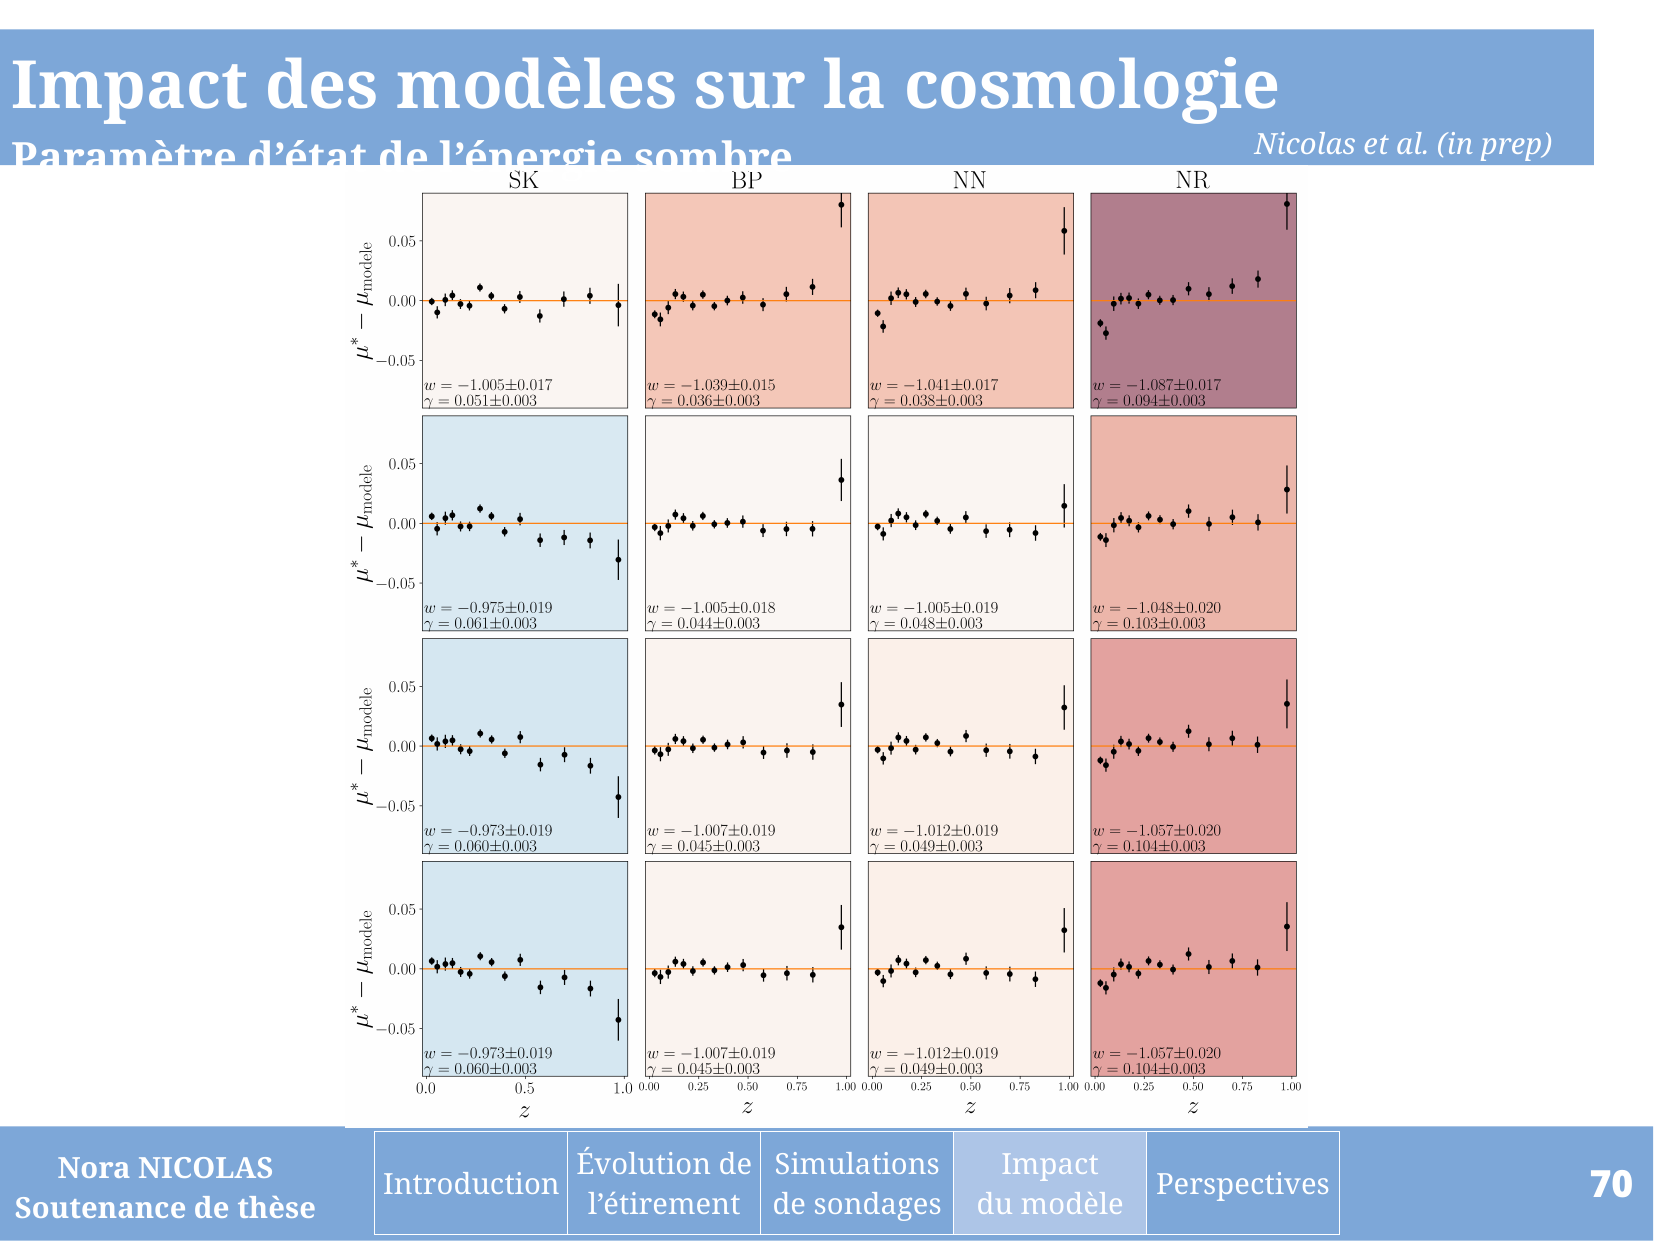

# Impact des modèles sur la cosmologie Paramètre d’état de l’énergie sombre
Nicolas et al. (in prep)
70
Introduction
Évolution de
l’étirement
Simulations
de sondages
Impact
du modèle
Perspectives